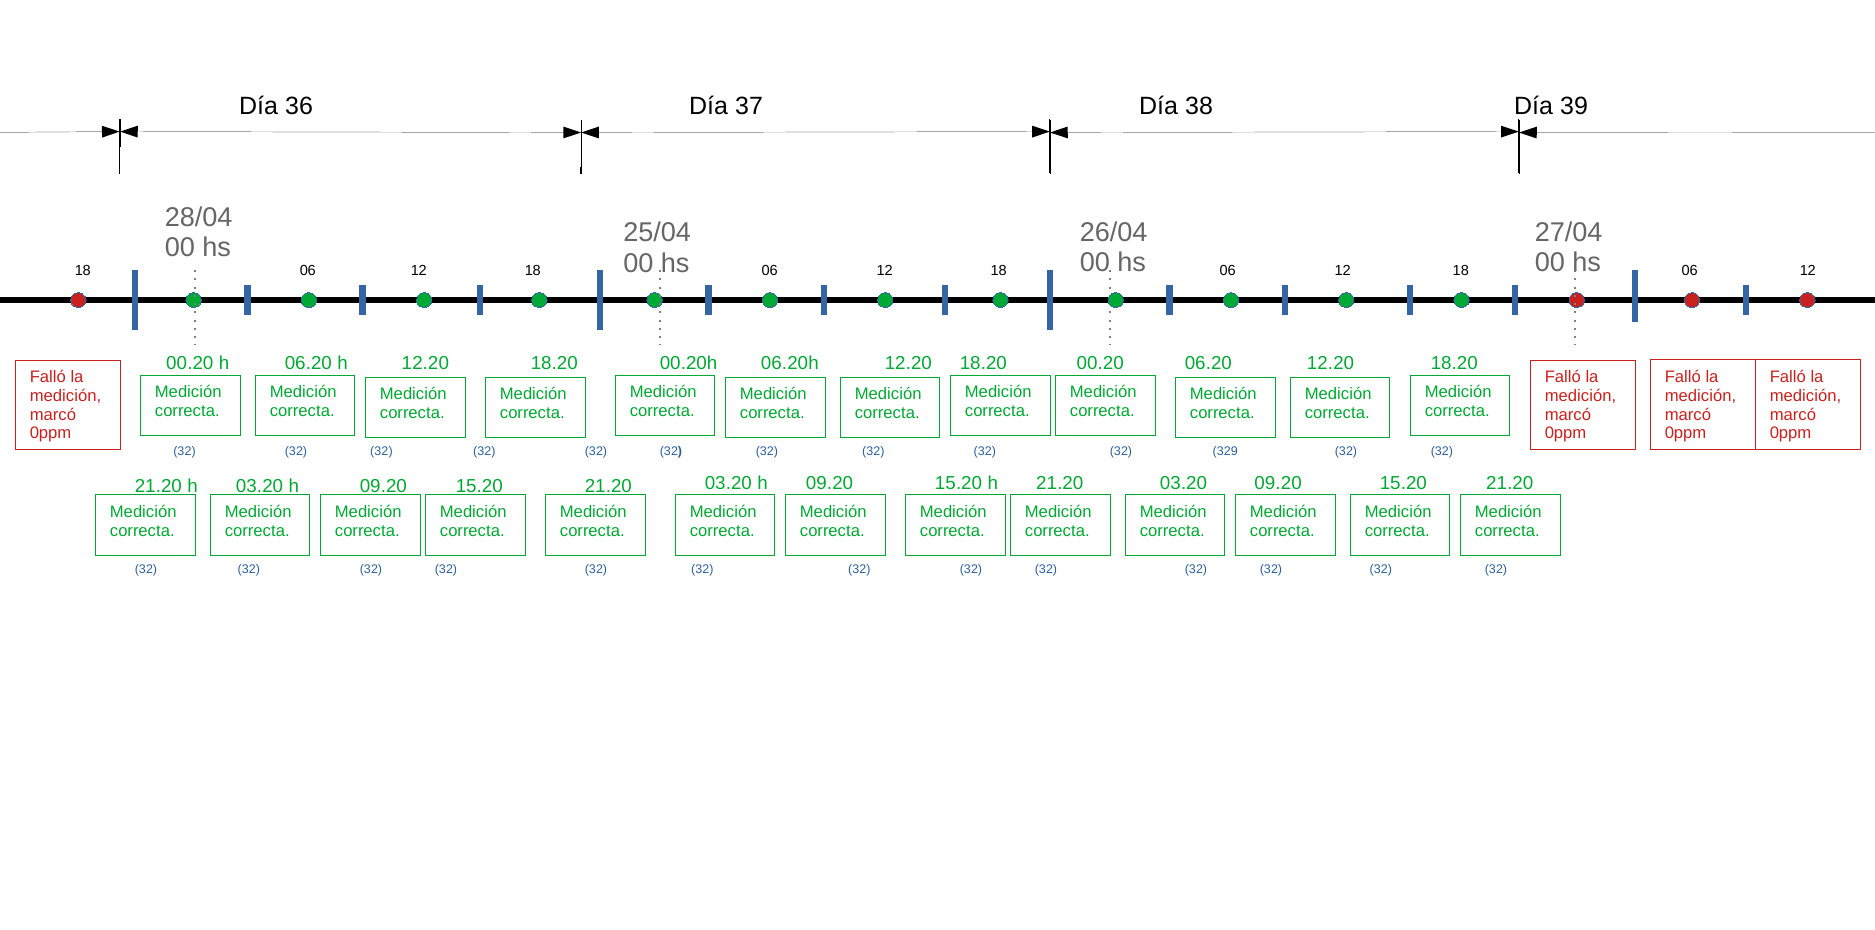

Día 36						Día 37						Día 38					Día 39
28/04
00 hs
26/04
00 hs
27/04
00 hs
25/04
00 hs
18 			06	 12		18			 06	 12		 18			 06	 12	 18			 06		12
	 00.20 h 	06.20 h	 12.20	 18.20		00.20h	 06.20h	12.20	18.20	 00.20	06.20	 12.20	 18.20
Falló la medición, marcó 0ppm
Falló la medición, marcó 0ppm
Falló la medición, marcó 0ppm
Falló la medición, marcó 0ppm
Medición correcta.
Medición correcta.
Medición correcta.
Medición correcta.
Medición correcta.
Medición correcta.
Medición correcta.
Medición correcta.
Medición correcta.
Medición correcta.
Medición correcta.
Medición correcta.
	 (32)		(32)	 (32) 	 (32)		(32)	(32)	 (32)	 (32)	 (32)		(32) 	 (329	 	(32)	 (32)
03.20 h	 09.20		 15.20 h 	 21.20 	 03.20 09.20		15.20	 21.20
21.20 h	 03.20 h 	09.20	 15.20		21.20
Medición correcta.
Medición correcta.
Medición correcta.
Medición correcta.
Medición correcta.
Medición correcta.
Medición correcta.
Medición correcta.
Medición correcta.
Medición correcta.
Medición correcta.
Medición correcta.
Medición correcta.
(32)	 (32)		(32)	(32) 		(32) 	 (32)		 (32)		(32)	(32)		(32)	(32)	 (32)		(32)